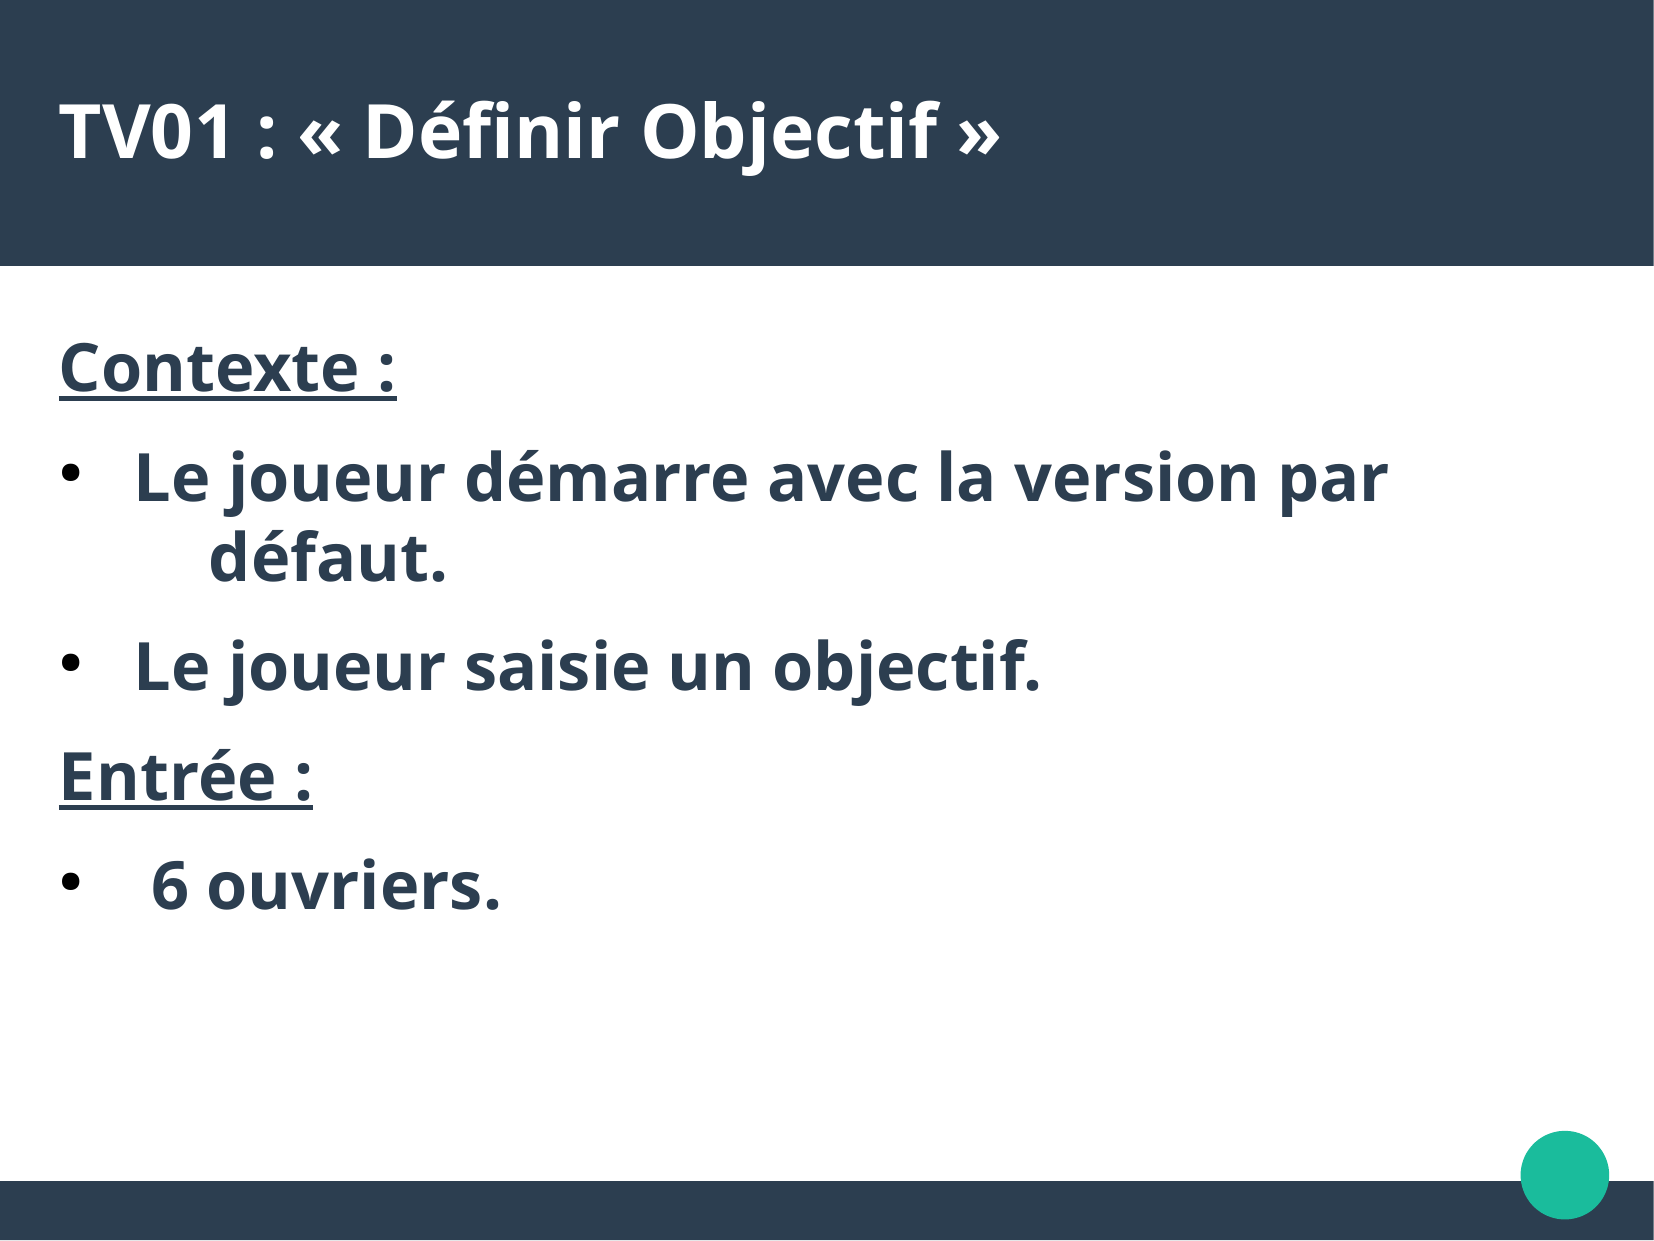

# TV01 : « Définir Objectif »
Contexte :
Le joueur démarre avec la version par défaut.
Le joueur saisie un objectif.
Entrée :
 6 ouvriers.